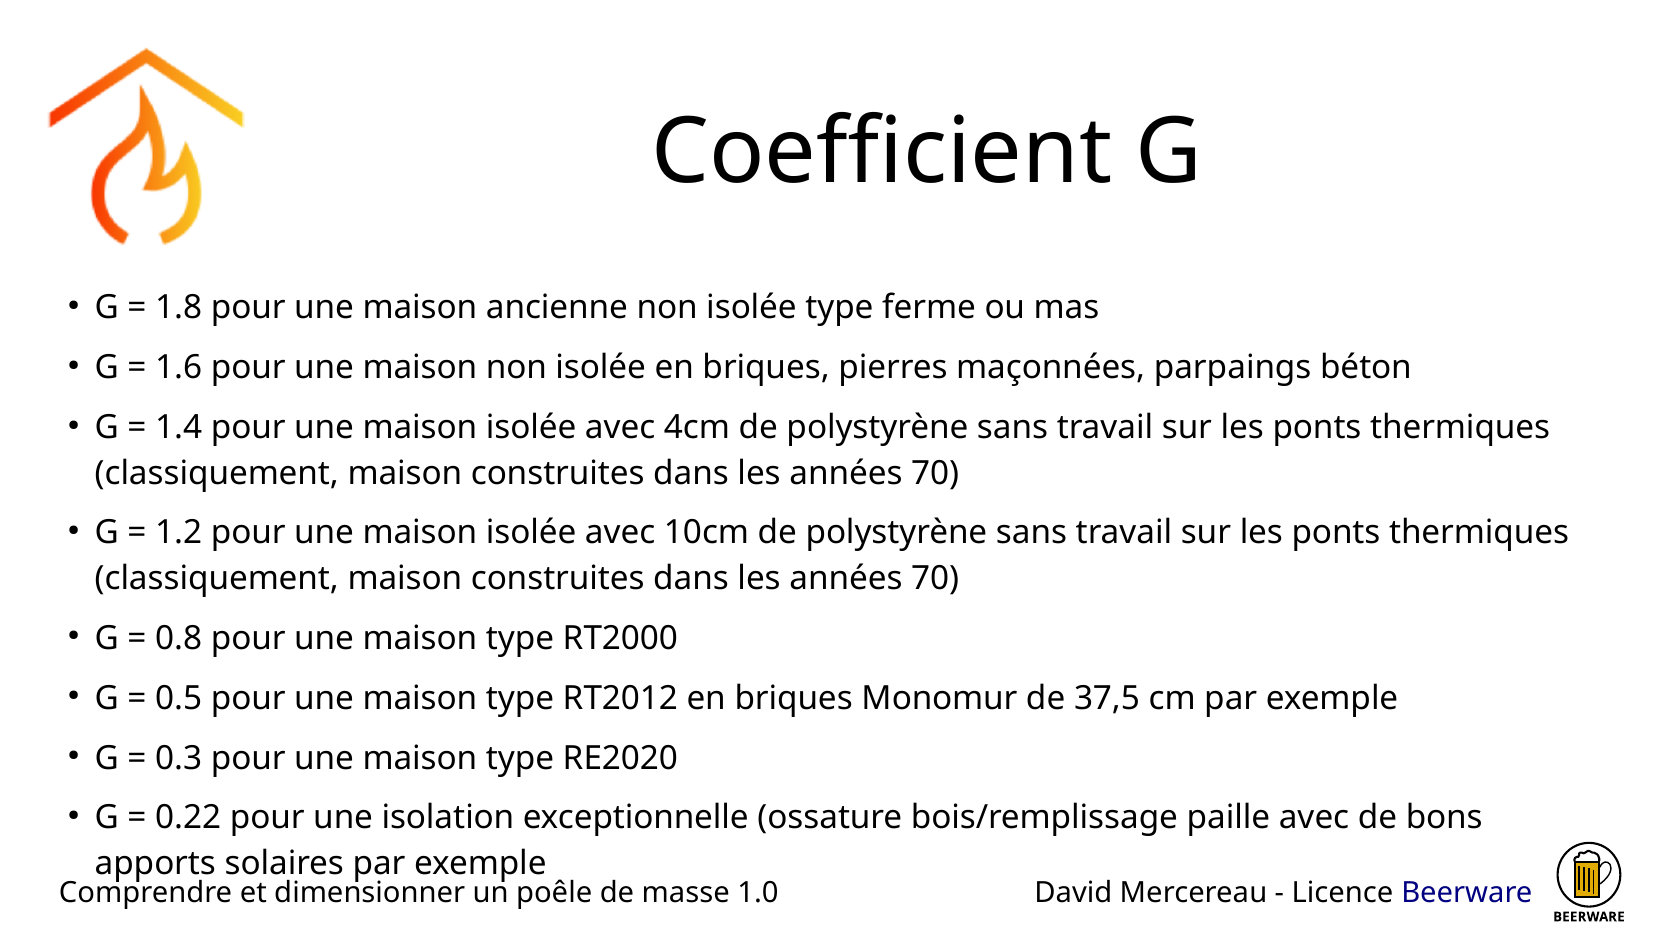

# Coefficient G
G = 1.8 pour une maison ancienne non isolée type ferme ou mas
G = 1.6 pour une maison non isolée en briques, pierres maçonnées, parpaings béton
G = 1.4 pour une maison isolée avec 4cm de polystyrène sans travail sur les ponts thermiques (classiquement, maison construites dans les années 70)
G = 1.2 pour une maison isolée avec 10cm de polystyrène sans travail sur les ponts thermiques (classiquement, maison construites dans les années 70)
G = 0.8 pour une maison type RT2000
G = 0.5 pour une maison type RT2012 en briques Monomur de 37,5 cm par exemple
G = 0.3 pour une maison type RE2020
G = 0.22 pour une isolation exceptionnelle (ossature bois/remplissage paille avec de bons apports solaires par exemple
Comprendre et dimensionner un poêle de masse 1.0